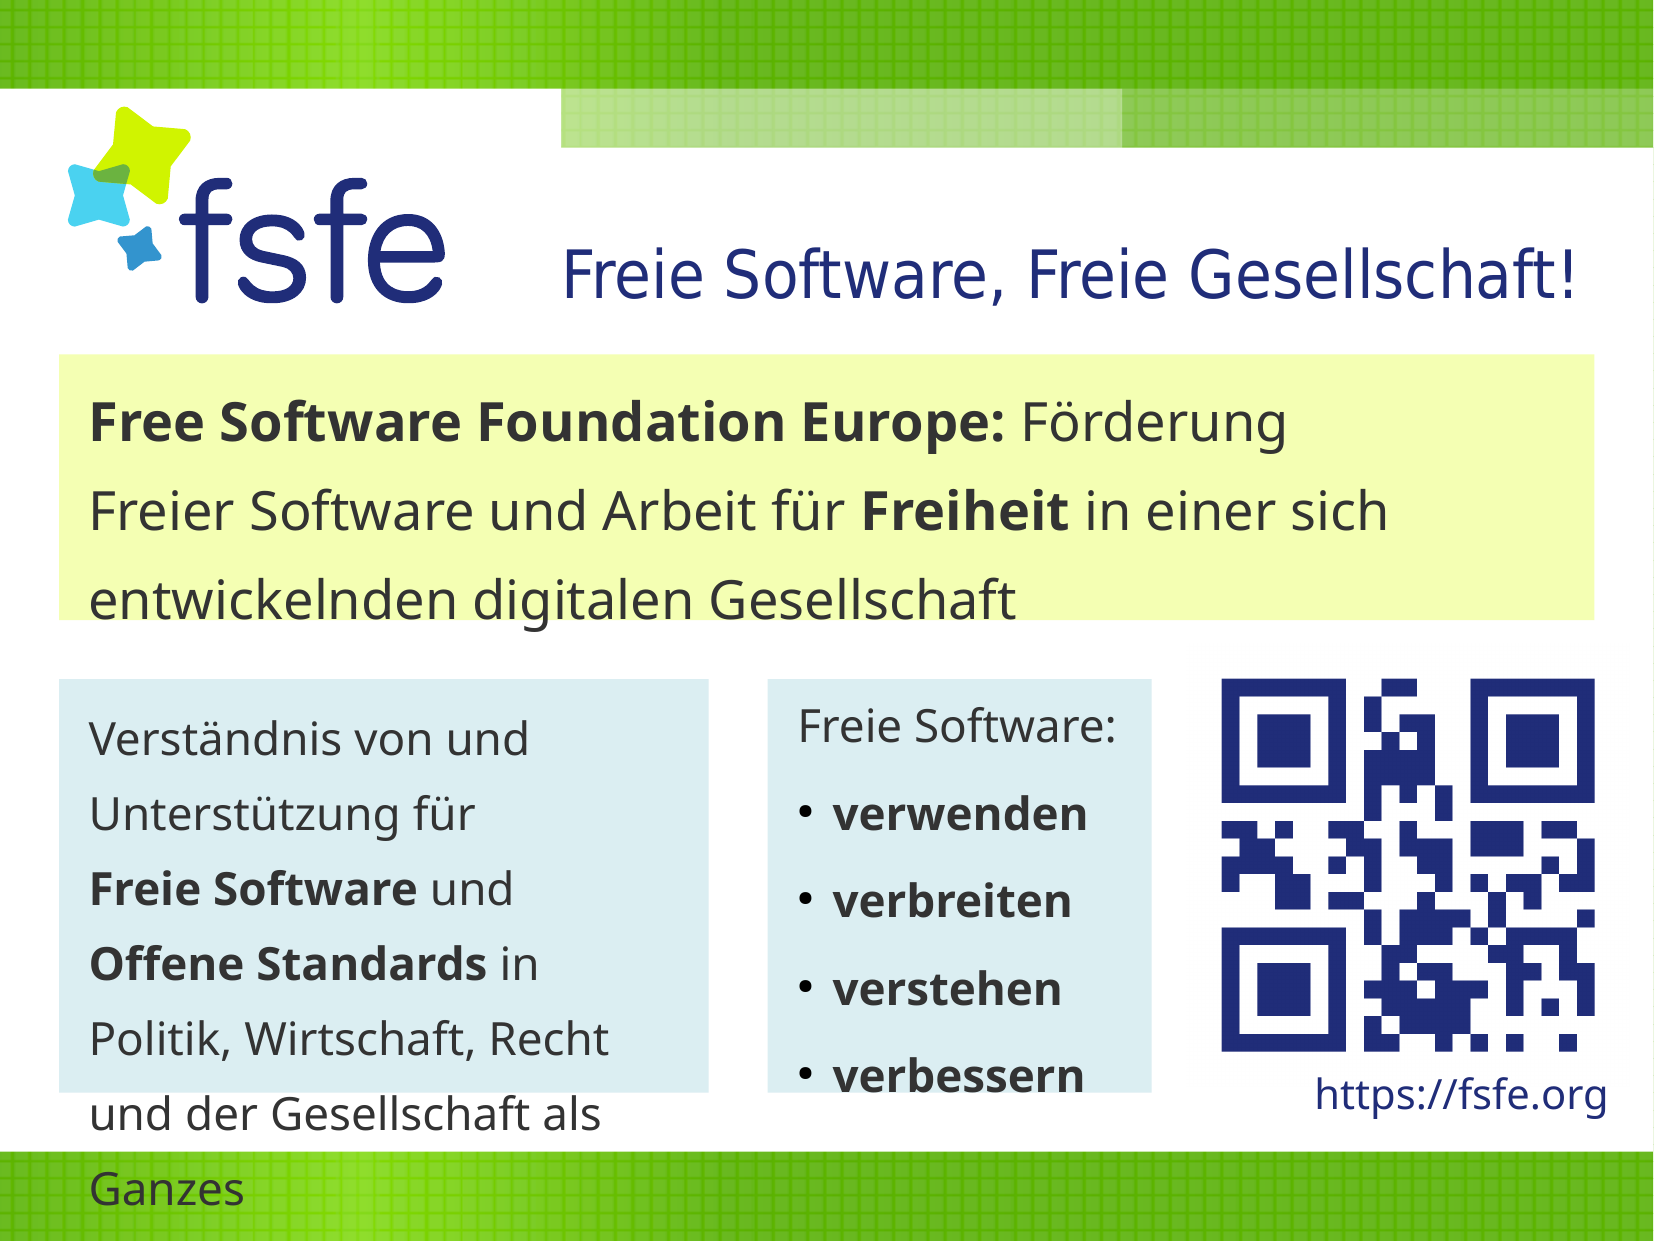

Freie Software, Freie Gesellschaft!
Free Software Foundation Europe: Förderung
Freier Software und Arbeit für Freiheit in einer sich entwickelnden digitalen Gesellschaft
Verständnis von und Unterstützung für
Freie Software und
Offene Standards in Politik, Wirtschaft, Recht und der Gesellschaft als Ganzes
Freie Software:
verwenden
verbreiten
verstehen
verbessern
https://fsfe.org